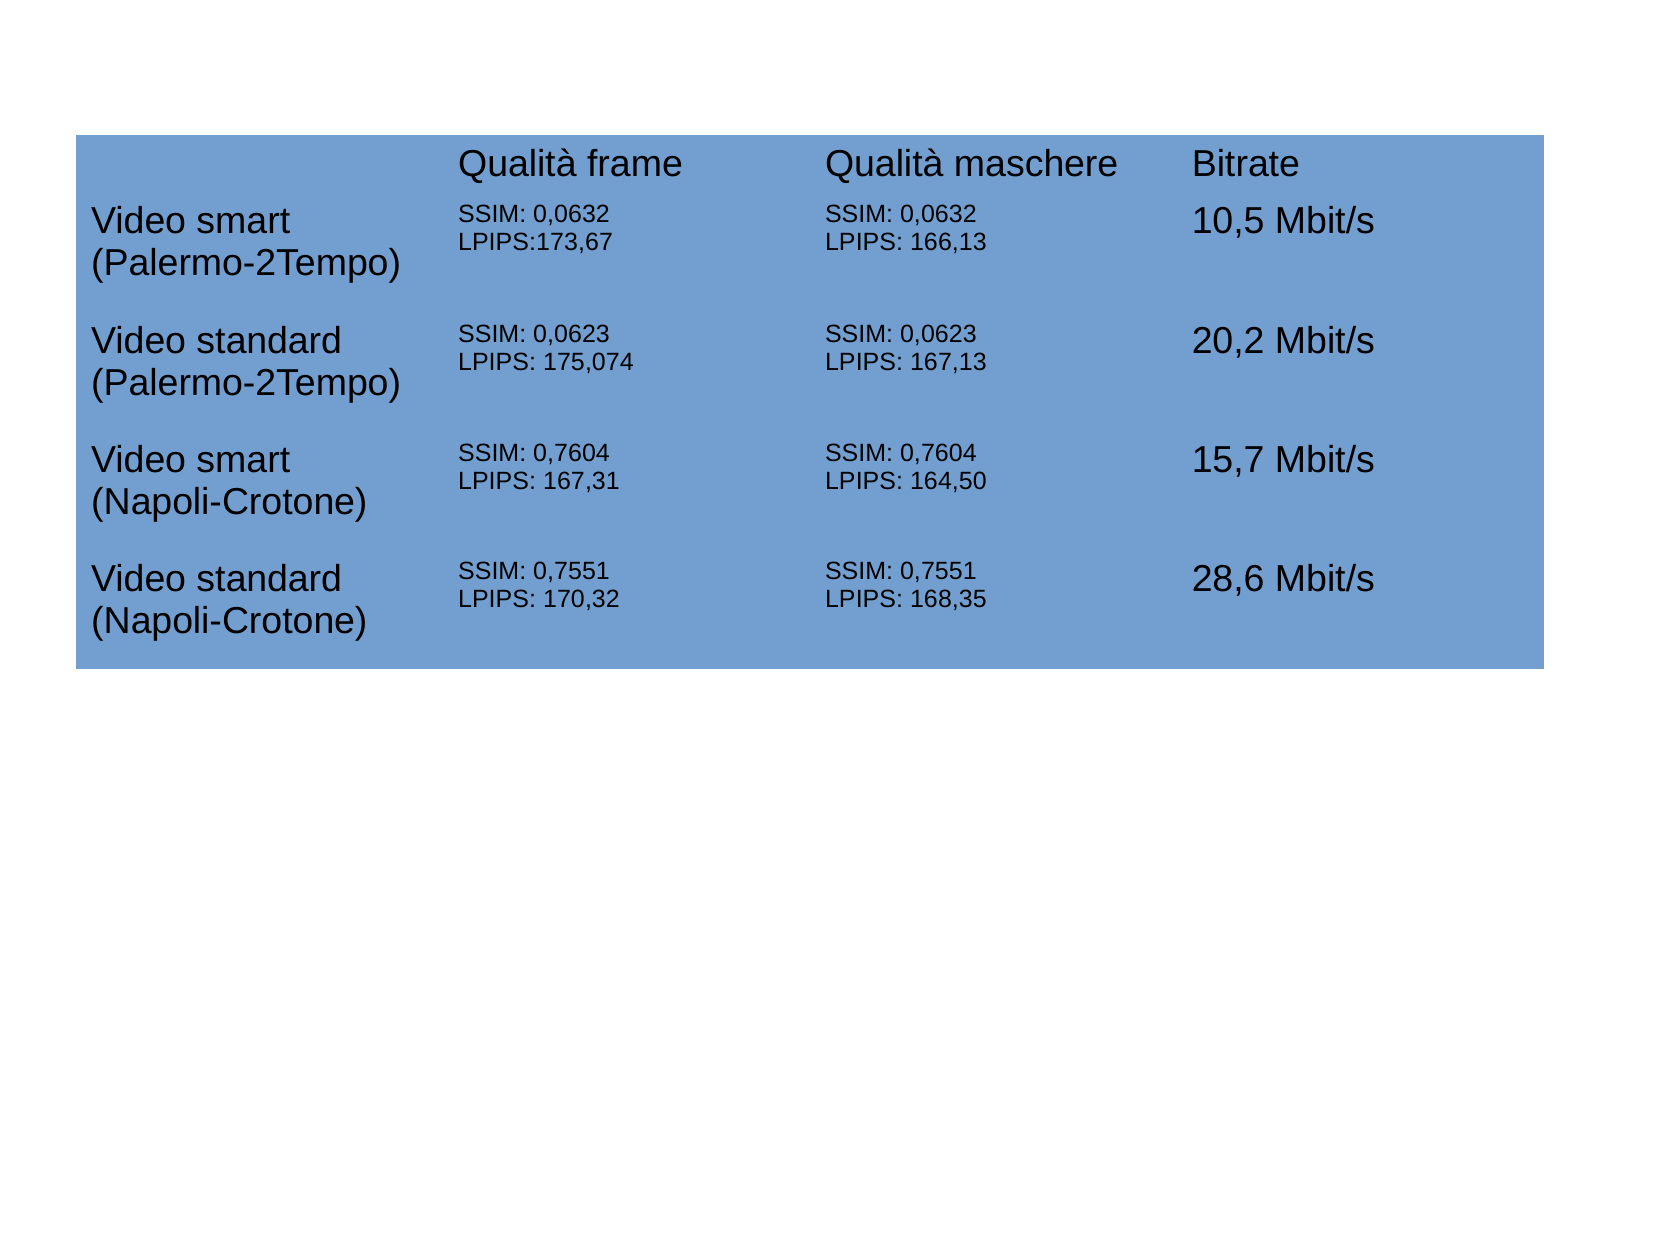

Codifica video semantica Codec H.265 esteso basato su RoI
Pistoia, 4/08/2020
| | Qualità frame | Qualità maschere | Bitrate |
| --- | --- | --- | --- |
| Video smart (Palermo-2Tempo) | SSIM: 0,0632 LPIPS:173,67 | SSIM: 0,0632 LPIPS: 166,13 | 10,5 Mbit/s |
| Video standard (Palermo-2Tempo) | SSIM: 0,0623 LPIPS: 175,074 | SSIM: 0,0623 LPIPS: 167,13 | 20,2 Mbit/s |
| Video smart (Napoli-Crotone) | SSIM: 0,7604 LPIPS: 167,31 | SSIM: 0,7604 LPIPS: 164,50 | 15,7 Mbit/s |
| Video standard (Napoli-Crotone) | SSIM: 0,7551 LPIPS: 170,32 | SSIM: 0,7551 LPIPS: 168,35 | 28,6 Mbit/s |
17